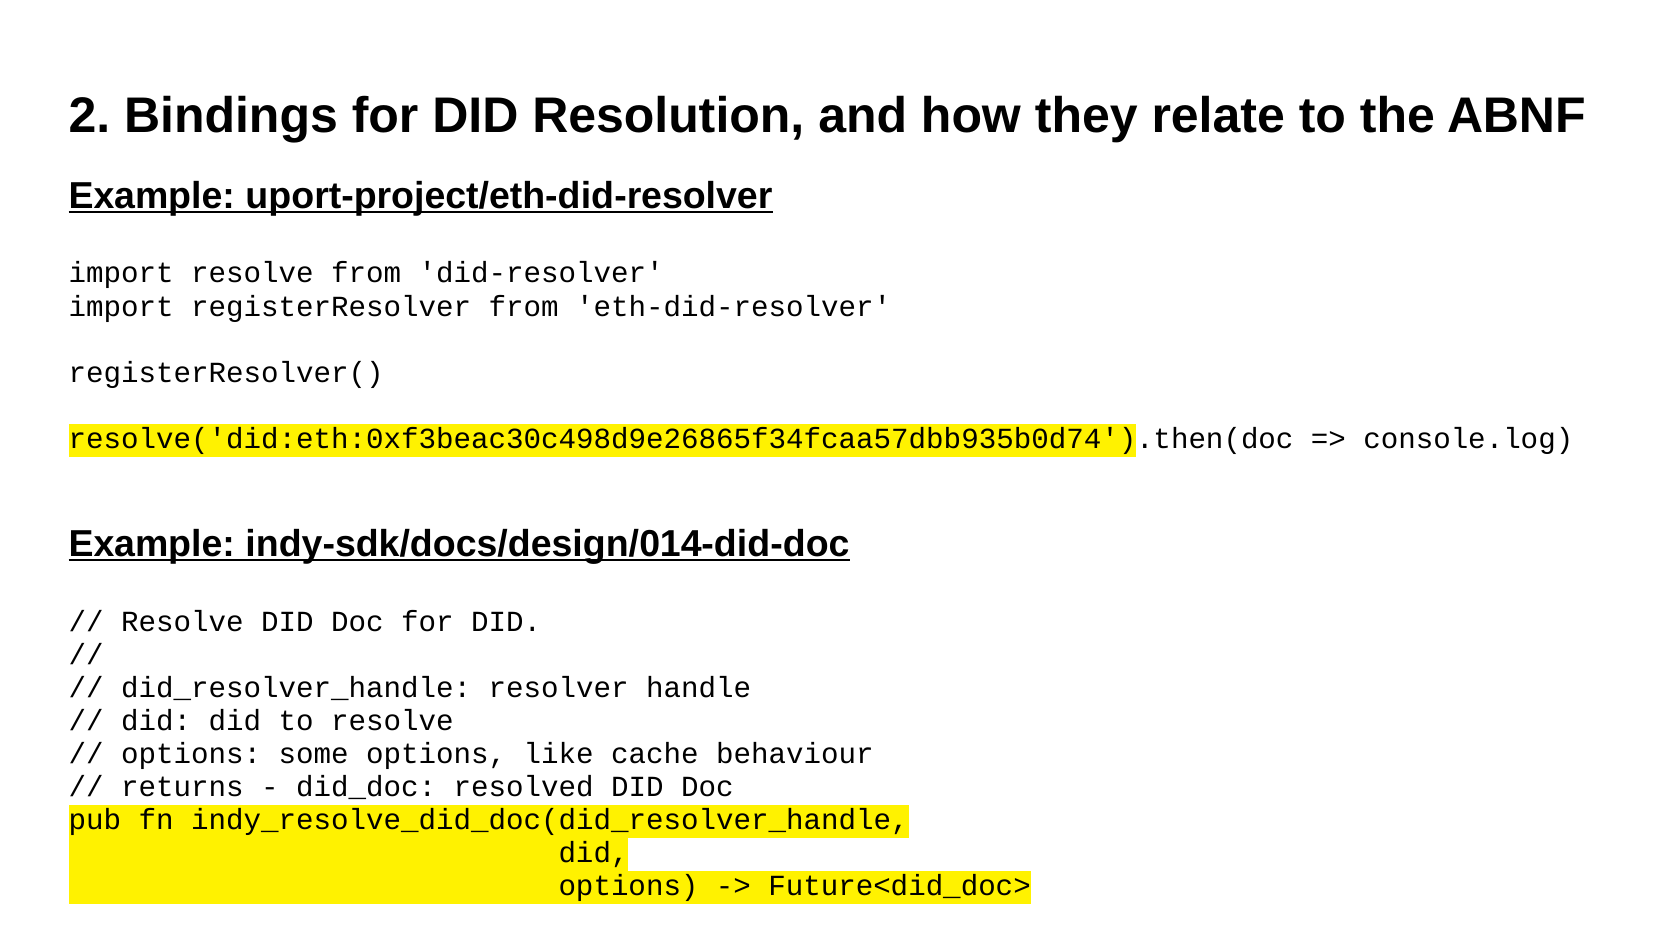

# 2. Bindings for DID Resolution, and how they relate to the ABNF
Example: uport-project/eth-did-resolver
import resolve from 'did-resolver'
import registerResolver from 'eth-did-resolver'
registerResolver()
resolve('did:eth:0xf3beac30c498d9e26865f34fcaa57dbb935b0d74').then(doc => console.log)
Example: indy-sdk/docs/design/014-did-doc
// Resolve DID Doc for DID.
//
// did_resolver_handle: resolver handle
// did: did to resolve
// options: some options, like cache behaviour
// returns - did_doc: resolved DID Doc
pub fn indy_resolve_did_doc(did_resolver_handle,
 did,
 options) -> Future<did_doc>